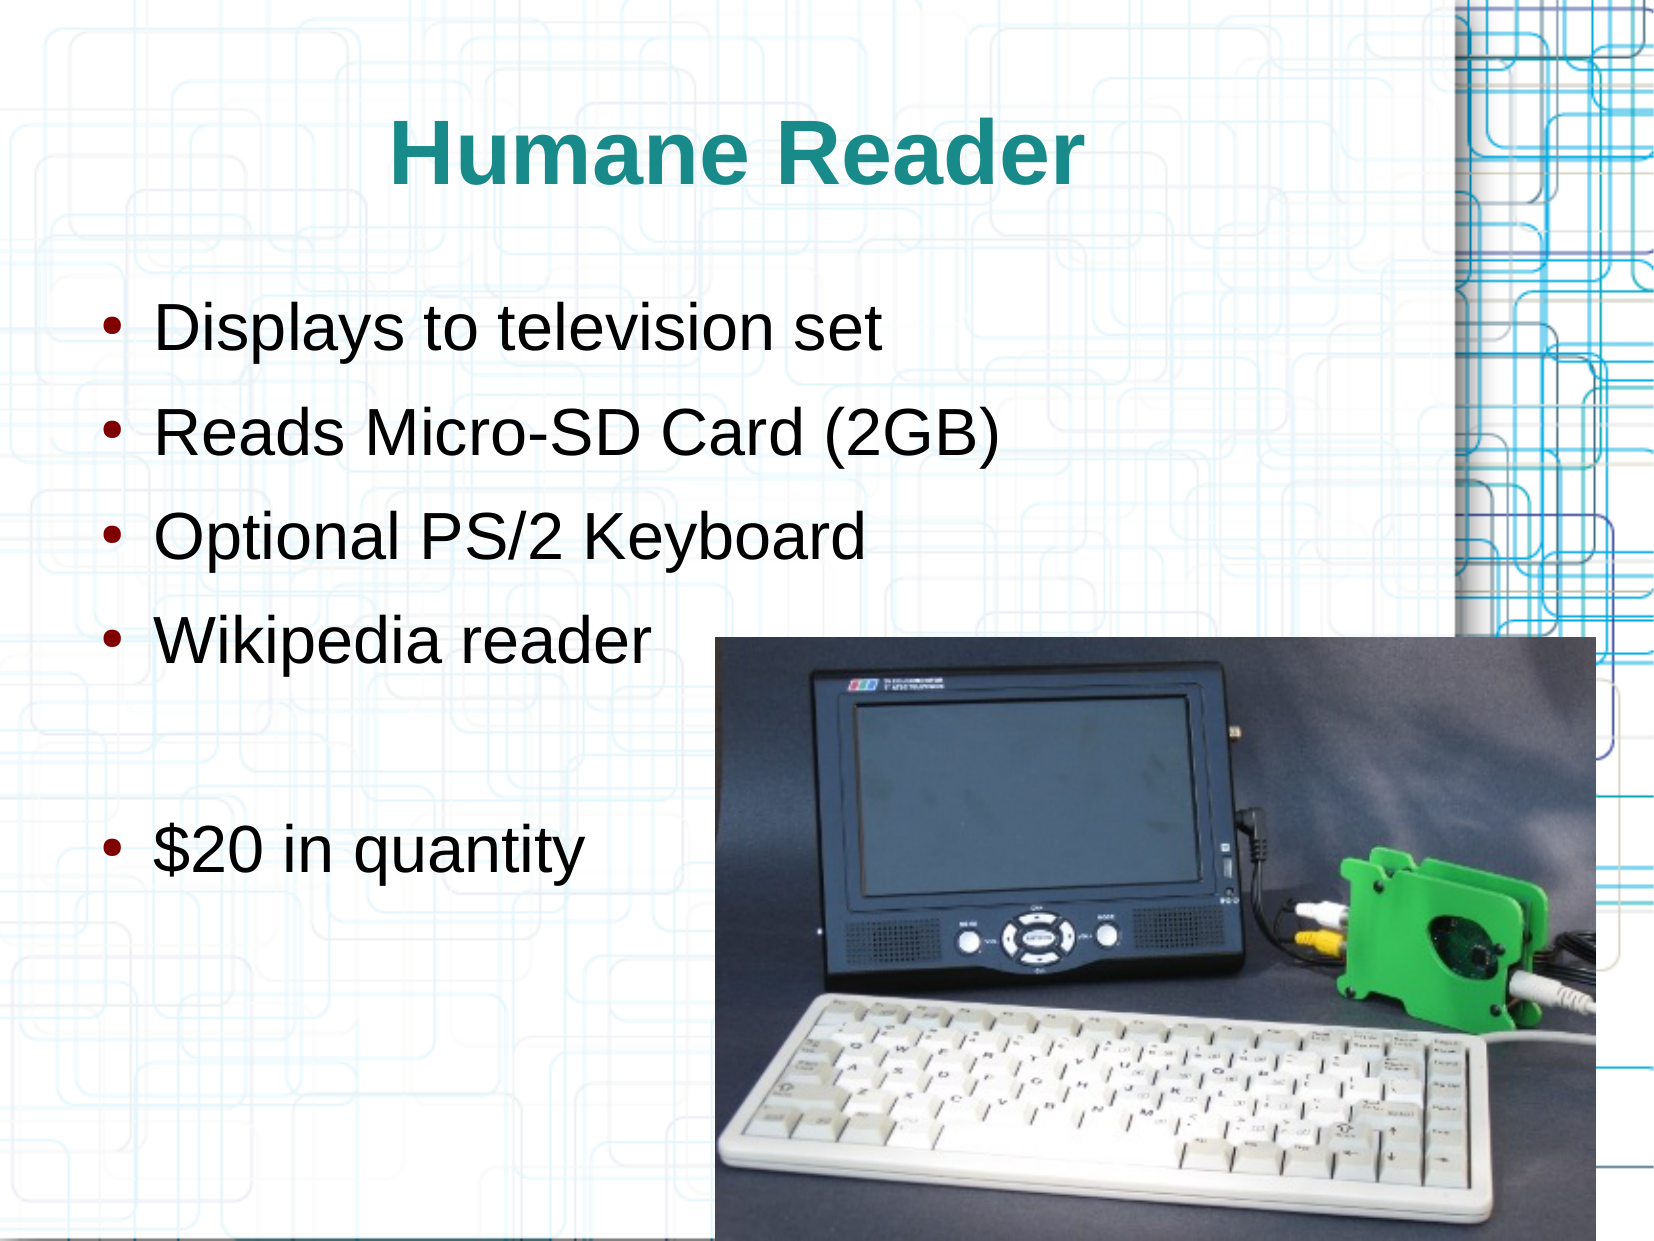

# Humane Reader
Displays to television set
Reads Micro-SD Card (2GB)
Optional PS/2 Keyboard
Wikipedia reader
$20 in quantity